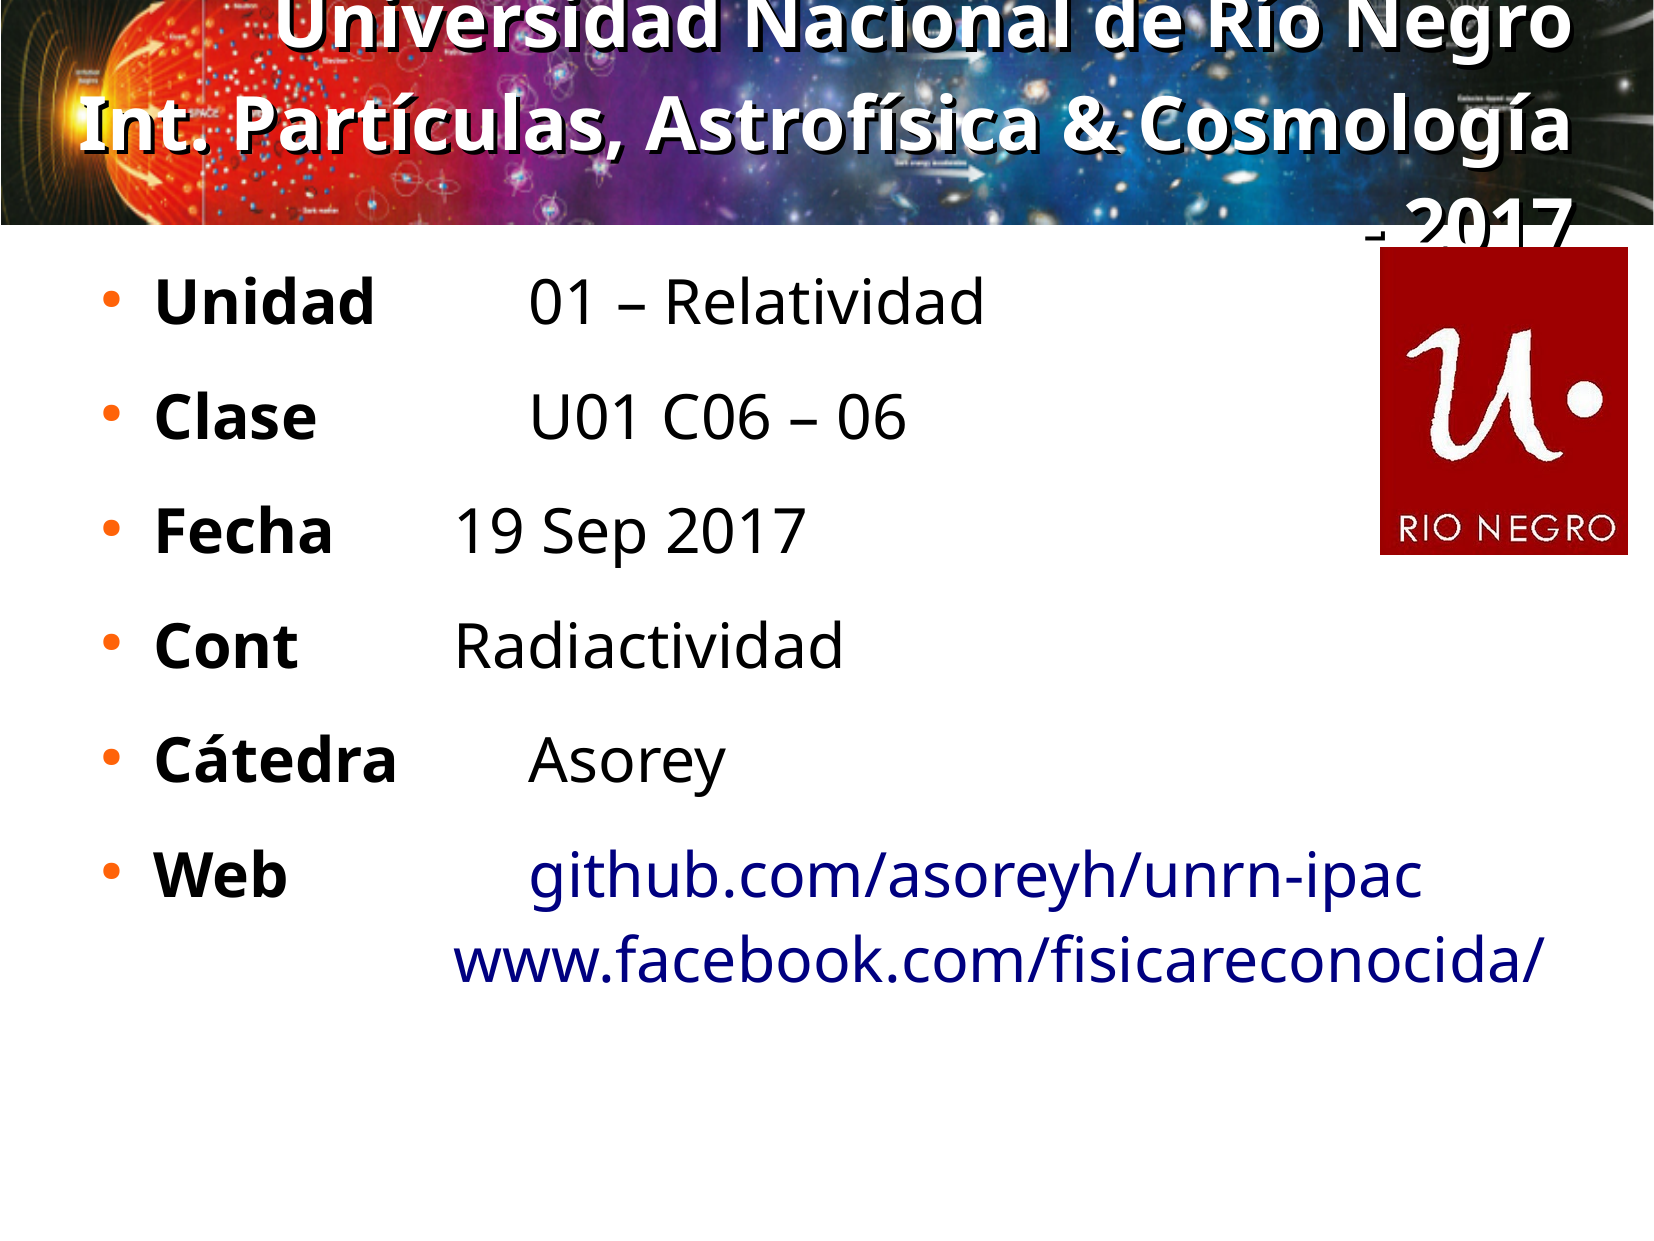

# Universidad Nacional de Río Negro Int. Partículas, Astrofísica & Cosmología - 2017
Unidad 		01 – Relatividad
Clase			U01 C06 – 06
Fecha		19 Sep 2017
Cont			Radiactividad
Cátedra		Asorey
Web 			github.com/asoreyh/unrn-ipac
				www.facebook.com/fisicareconocida/